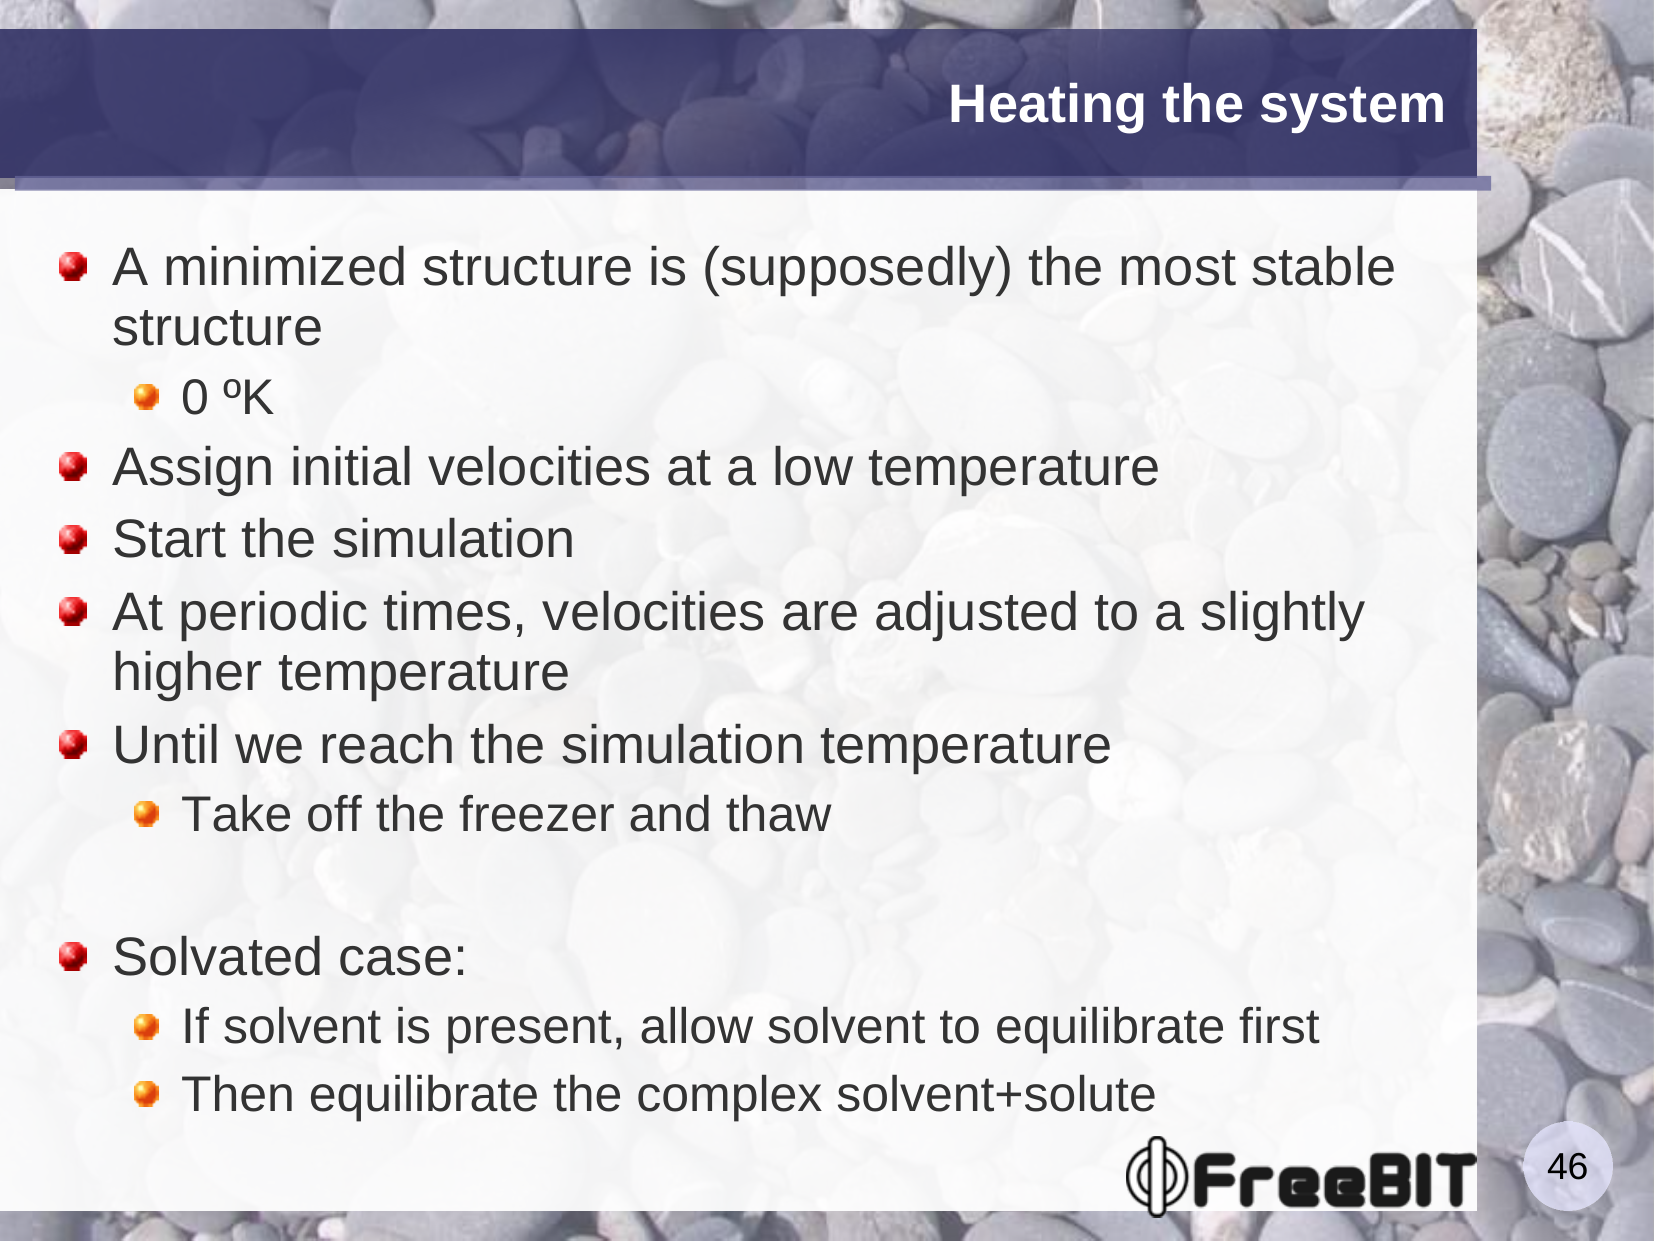

# Heating the system
A minimized structure is (supposedly) the most stable structure
0 ºK
Assign initial velocities at a low temperature
Start the simulation
At periodic times, velocities are adjusted to a slightly higher temperature
Until we reach the simulation temperature
Take off the freezer and thaw
Solvated case:
If solvent is present, allow solvent to equilibrate first
Then equilibrate the complex solvent+solute